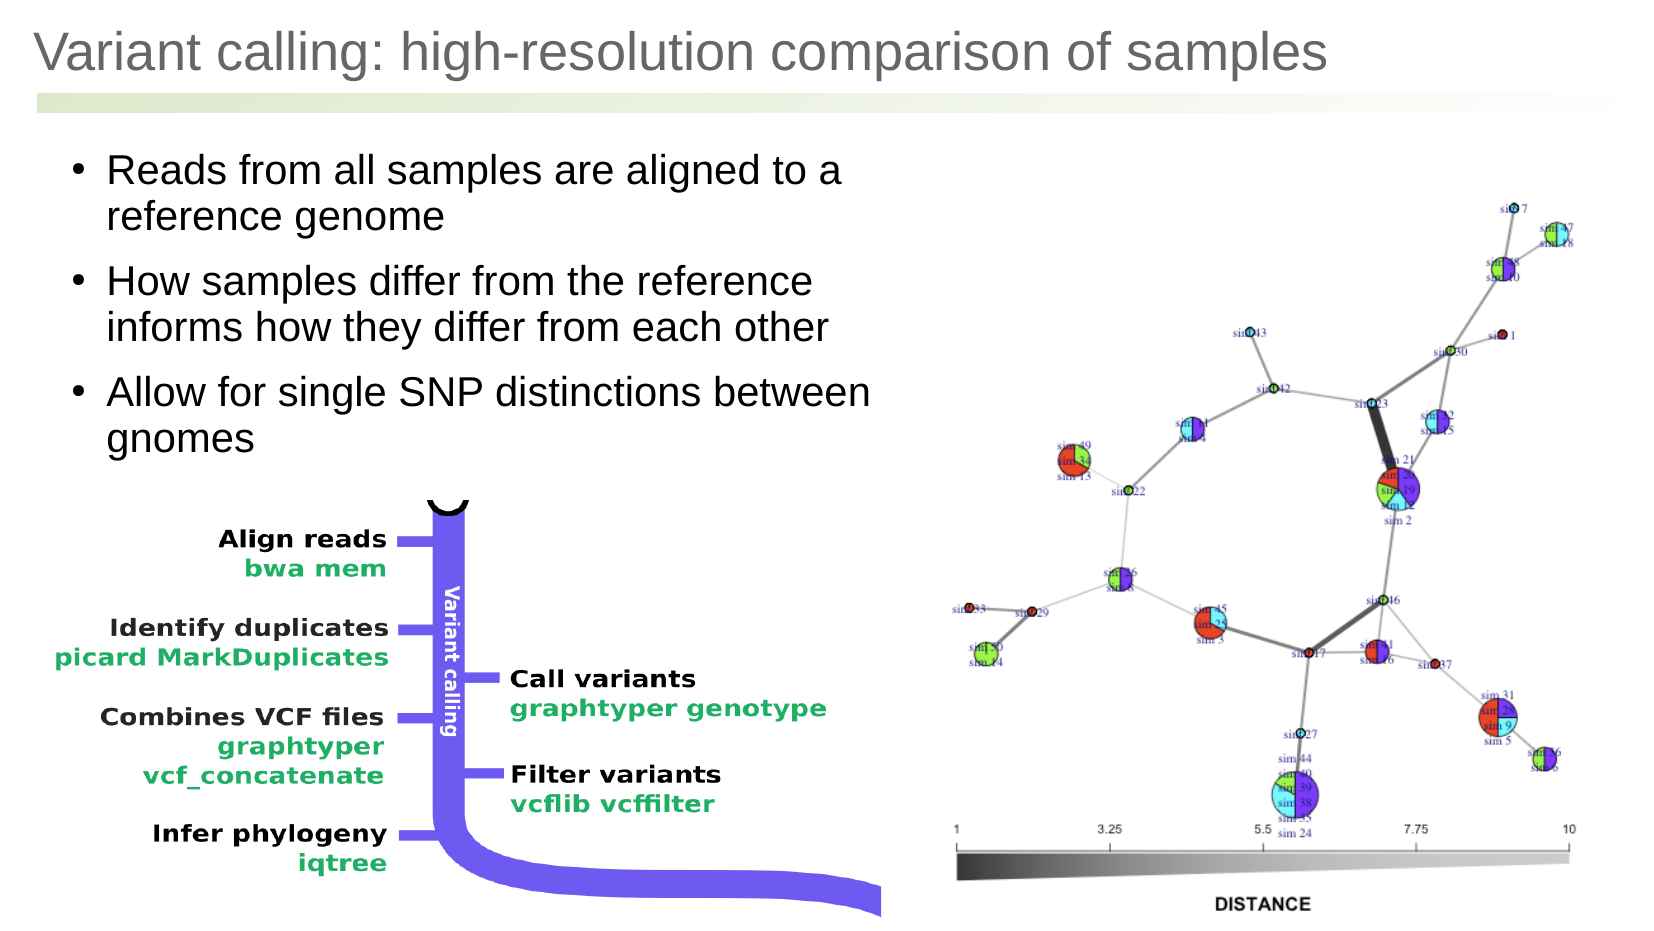

Variant calling: high-resolution comparison of samples
Reads from all samples are aligned to a reference genome
How samples differ from the reference informs how they differ from each other
Allow for single SNP distinctions between gnomes